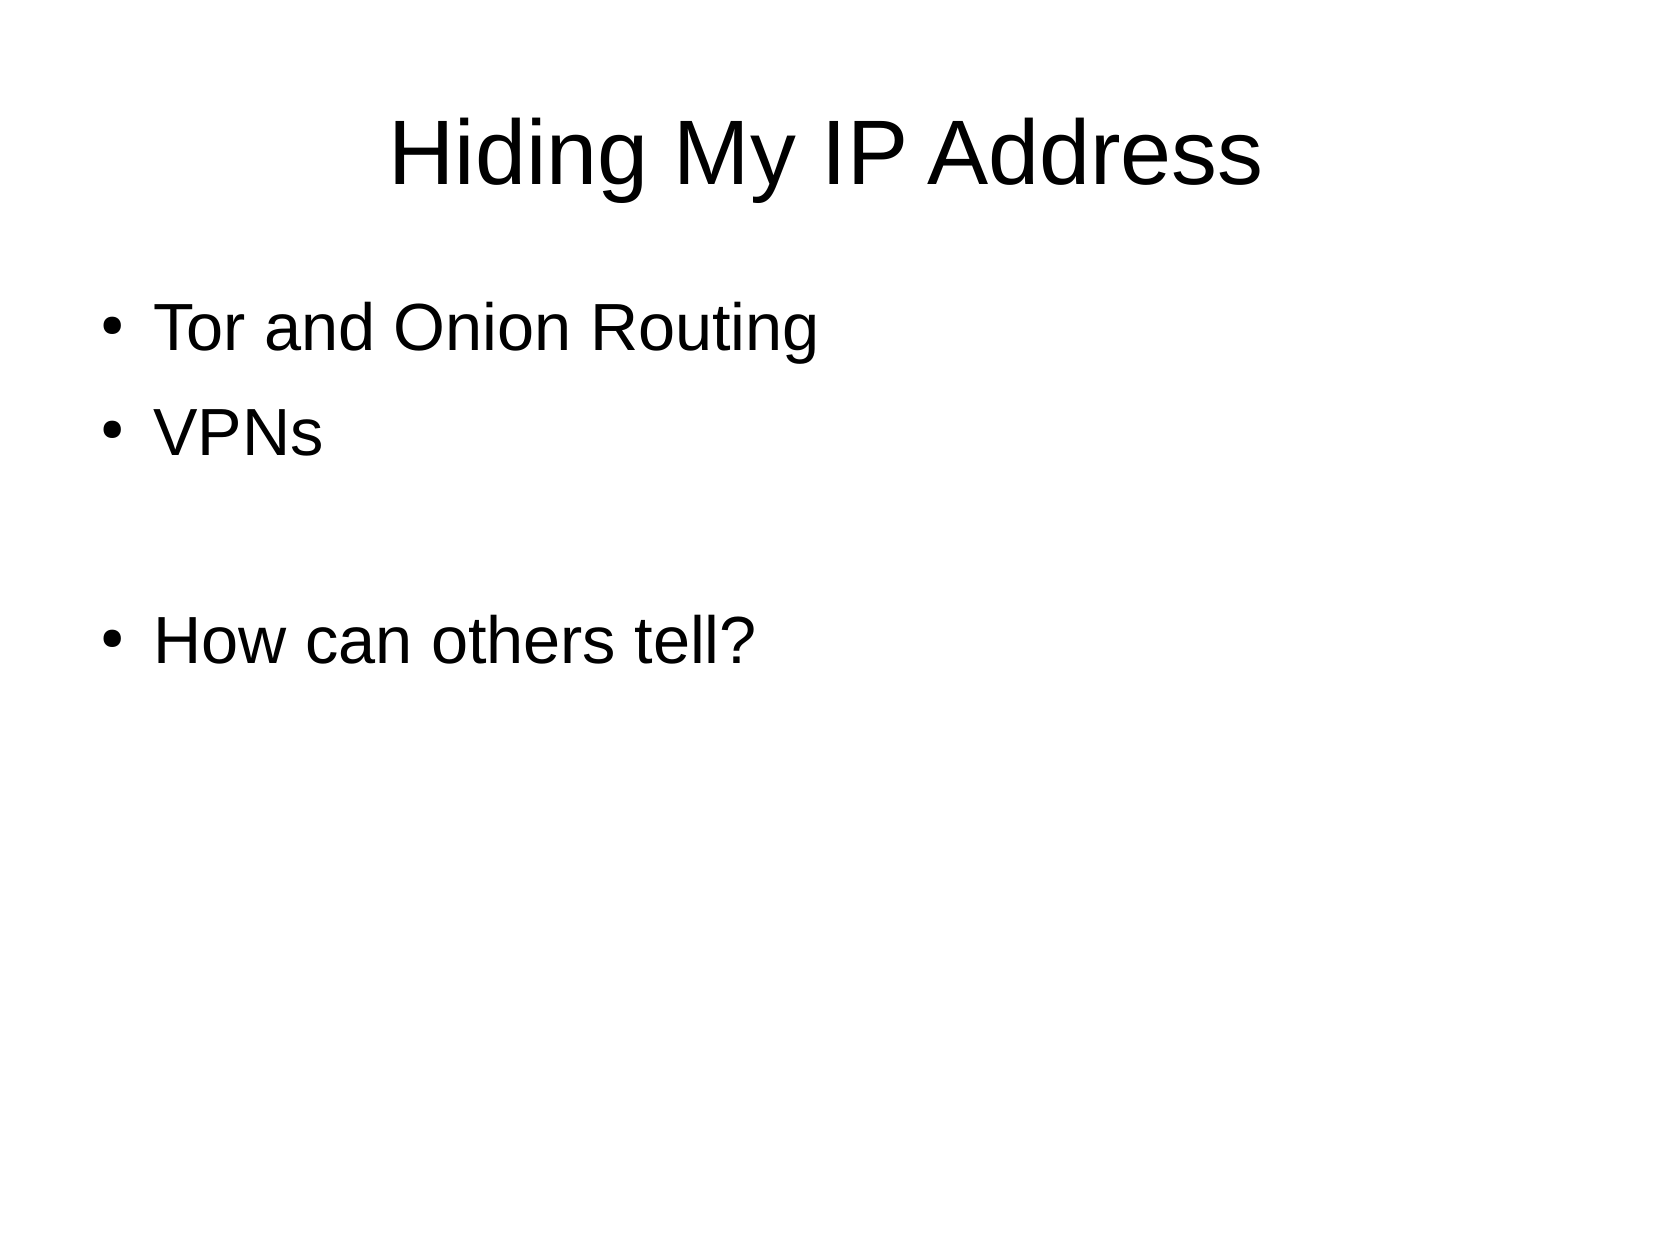

# Hiding My IP Address
Tor and Onion Routing
VPNs
How can others tell?